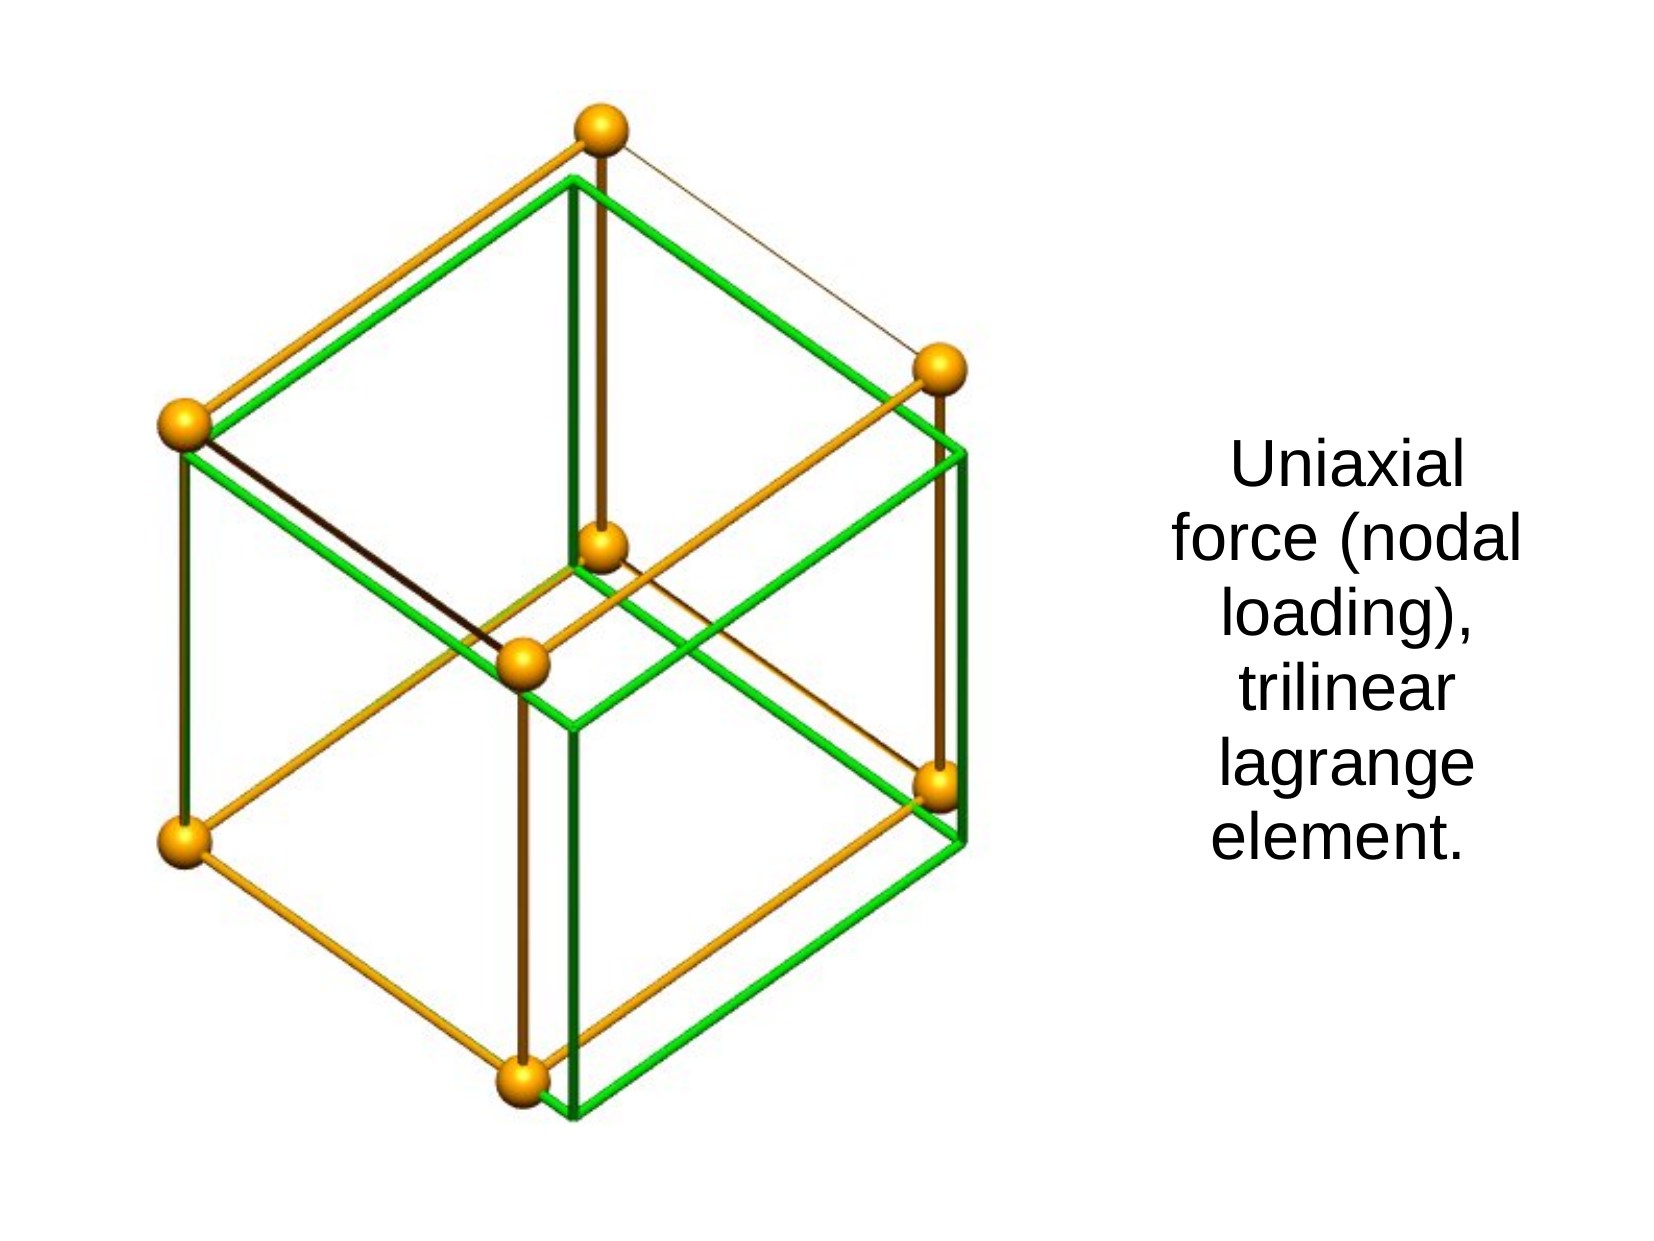

# Uniaxial force (nodal loading), trilinear lagrange element.